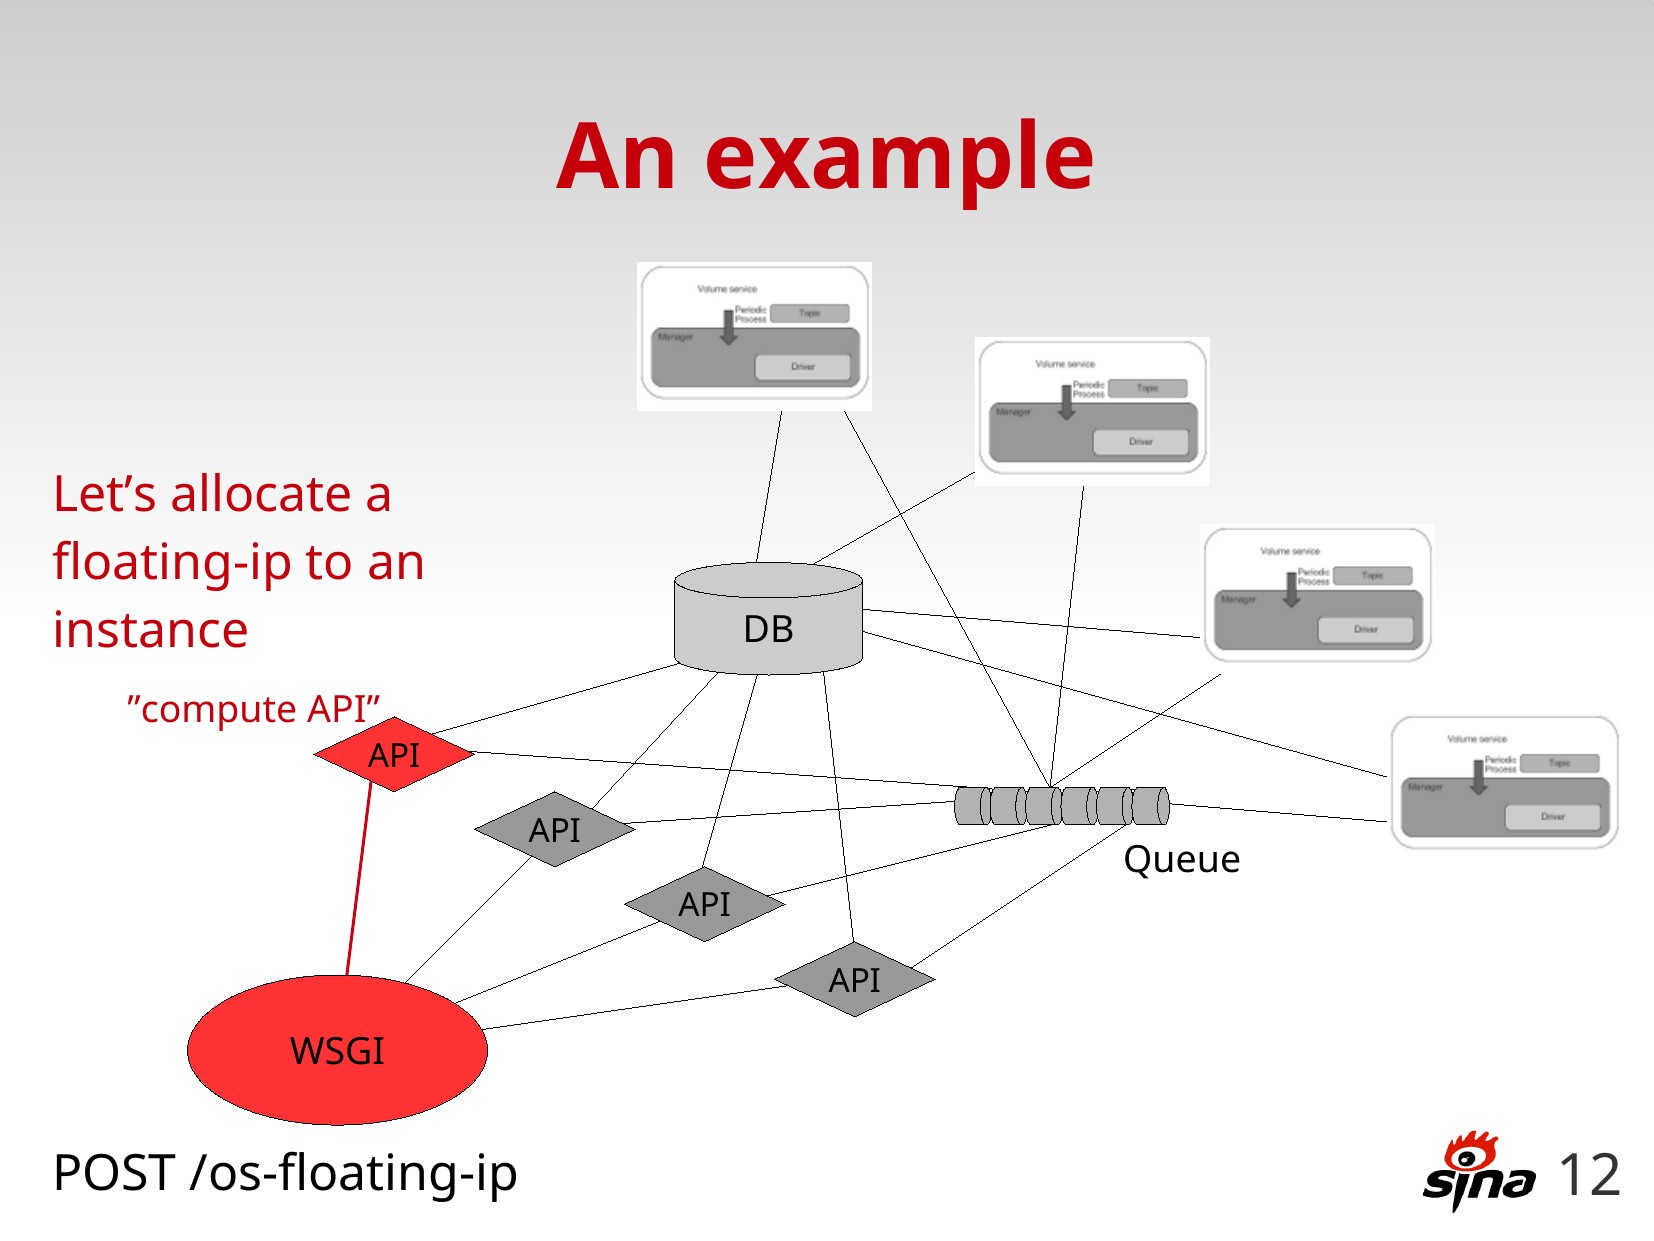

# An example
Let’s allocate a floating-ip to an instance
DB
”compute API”
API
API
Queue
API
API
WSGI
POST /os-floating-ip
12